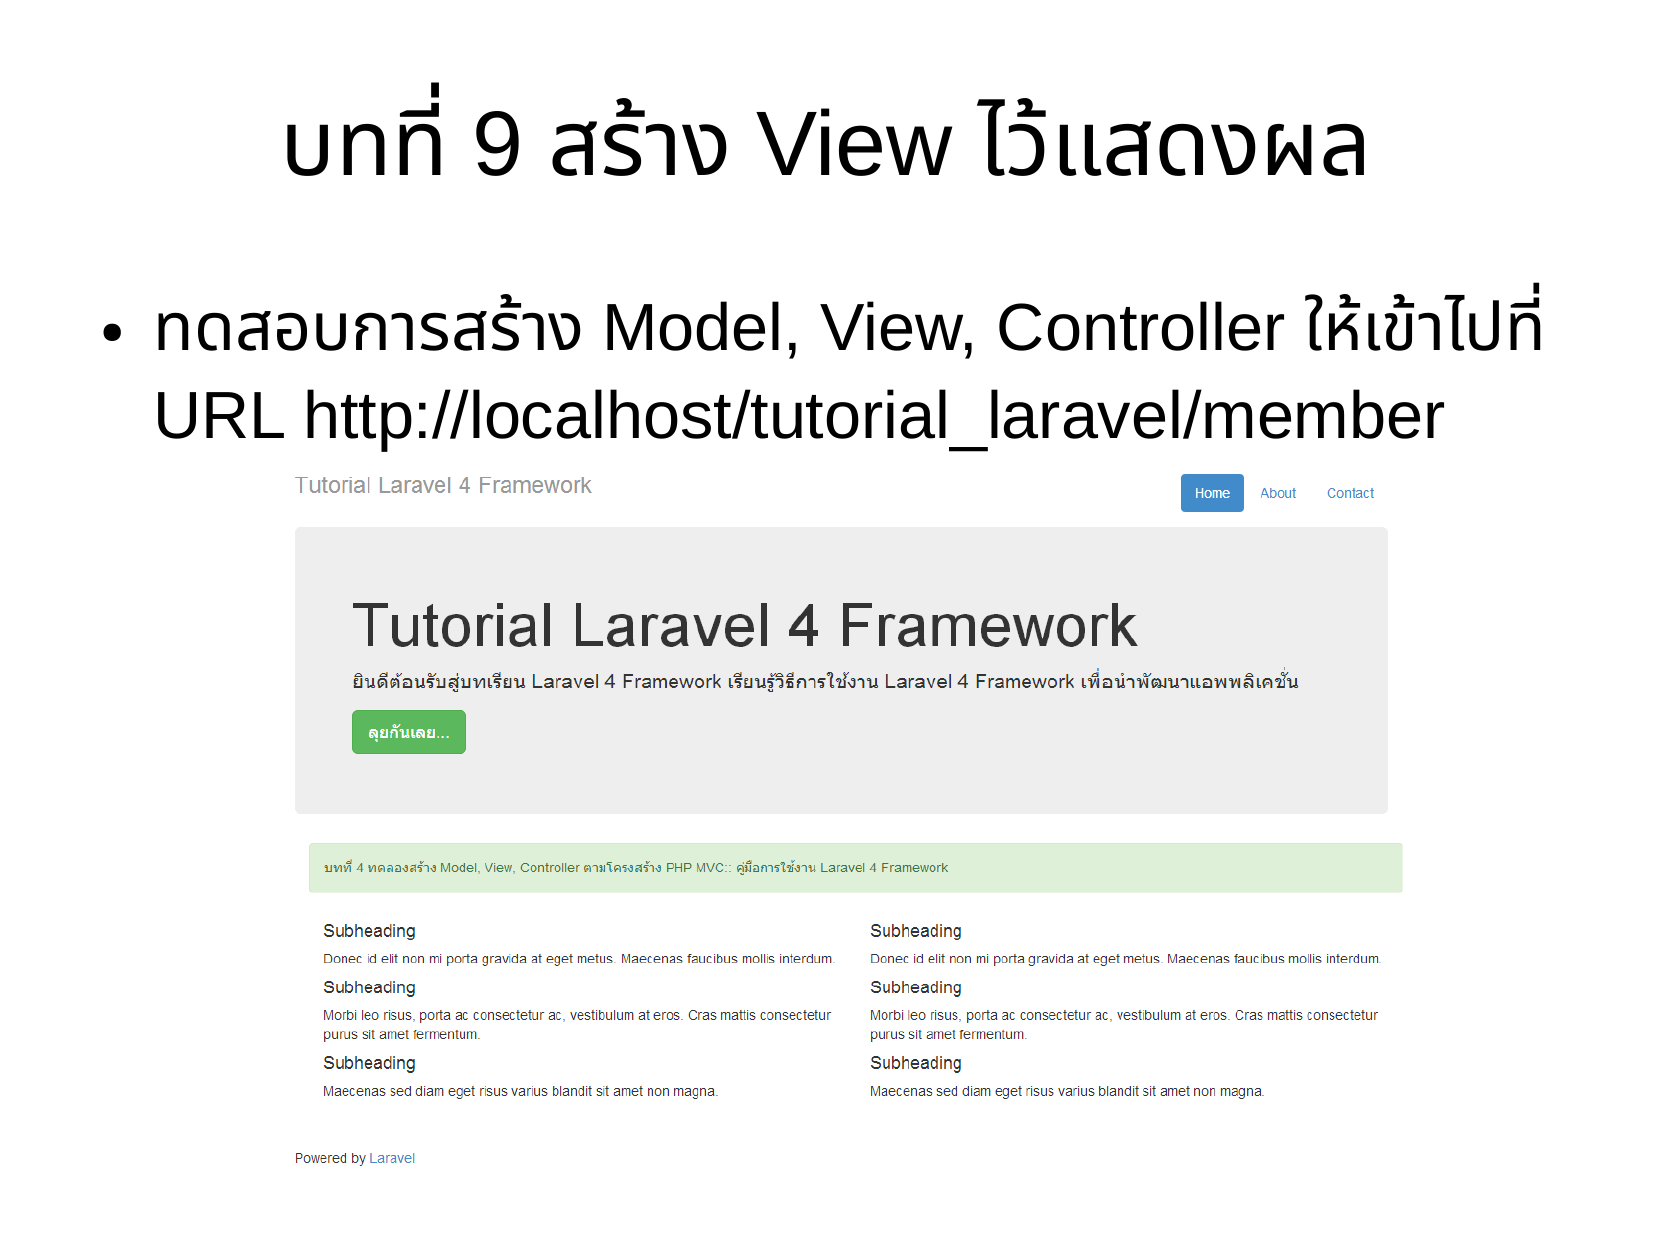

# บทที่ 9 สร้าง View ไว้แสดงผล
ทดสอบการสร้าง Model, View, Controller ให้เข้าไปที่ URL http://localhost/tutorial_laravel/member